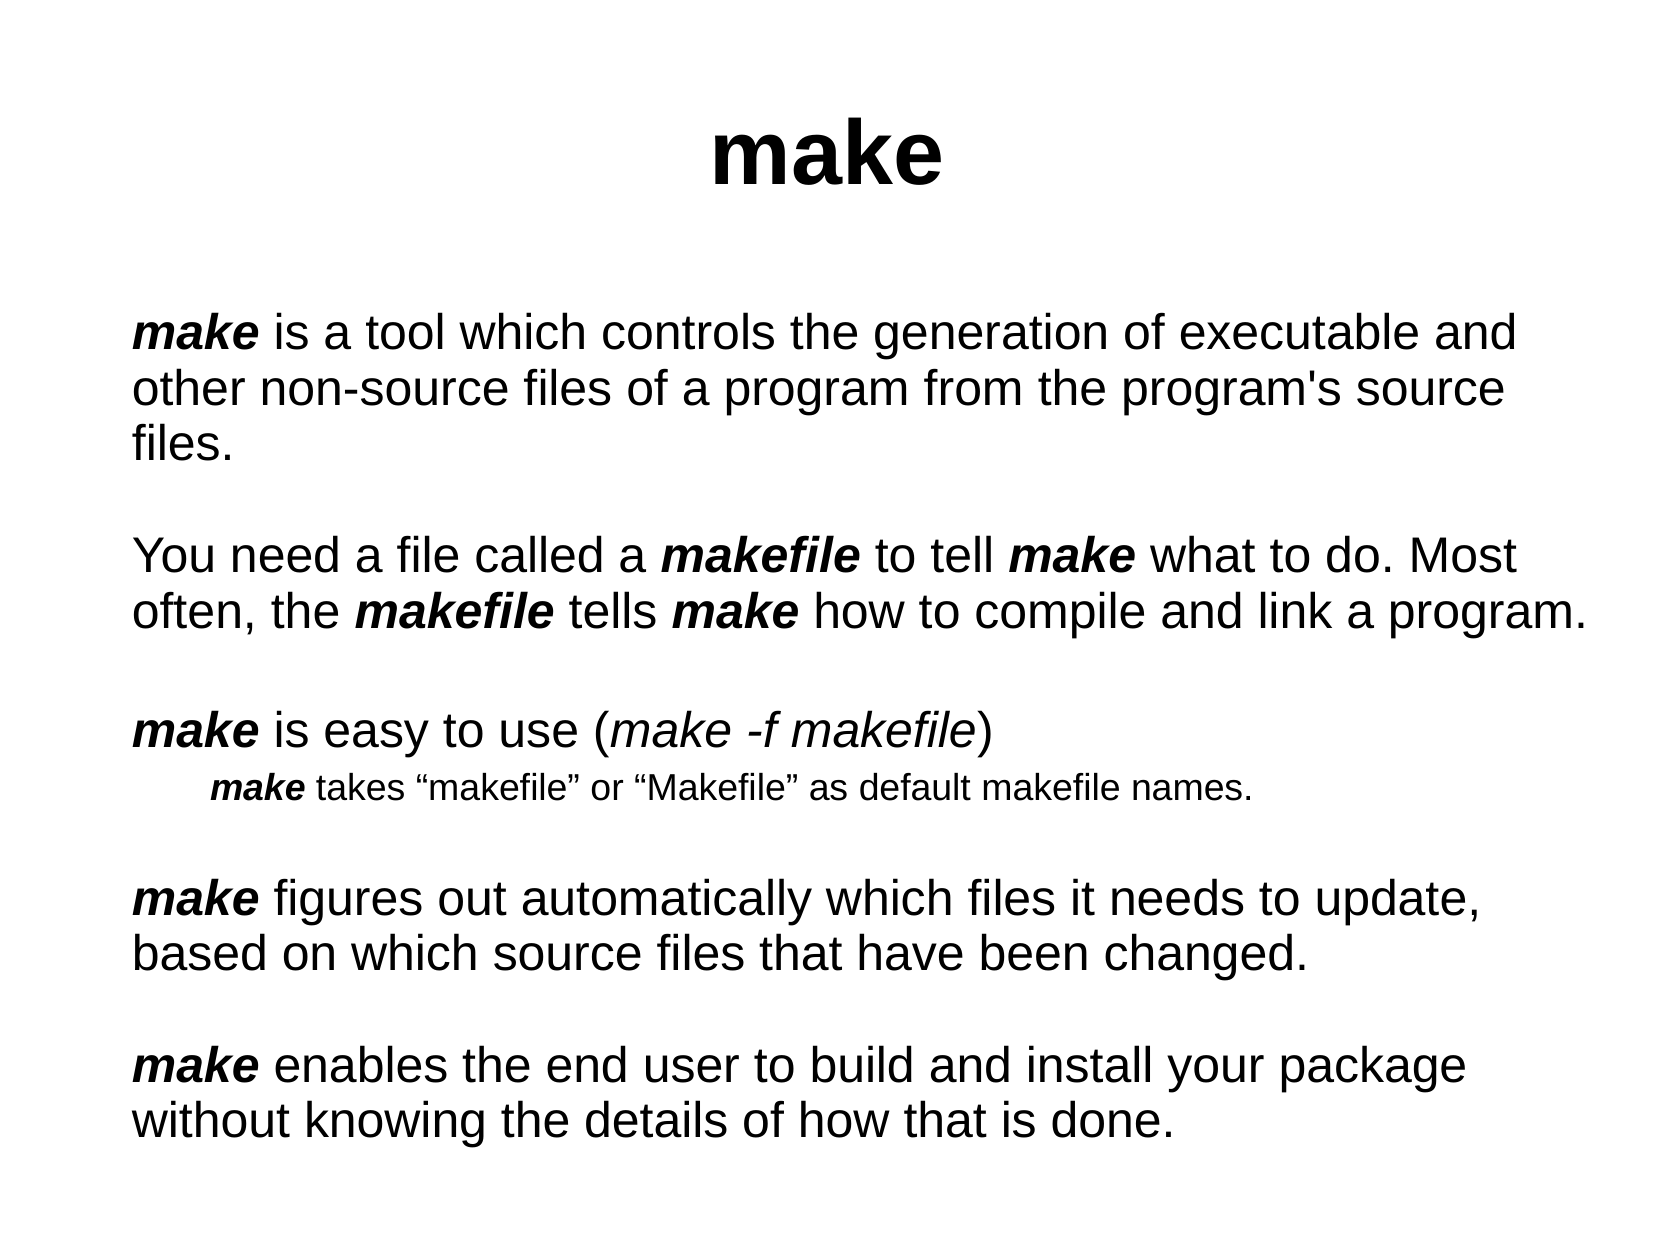

# make
make is a tool which controls the generation of executable and other non-source files of a program from the program's source files.
You need a file called a makefile to tell make what to do. Most often, the makefile tells make how to compile and link a program.
make takes “makefile” or “Makefile” as default makefile names.
make is easy to use (make -f makefile)
make figures out automatically which files it needs to update, based on which source files that have been changed.
make enables the end user to build and install your package without knowing the details of how that is done.